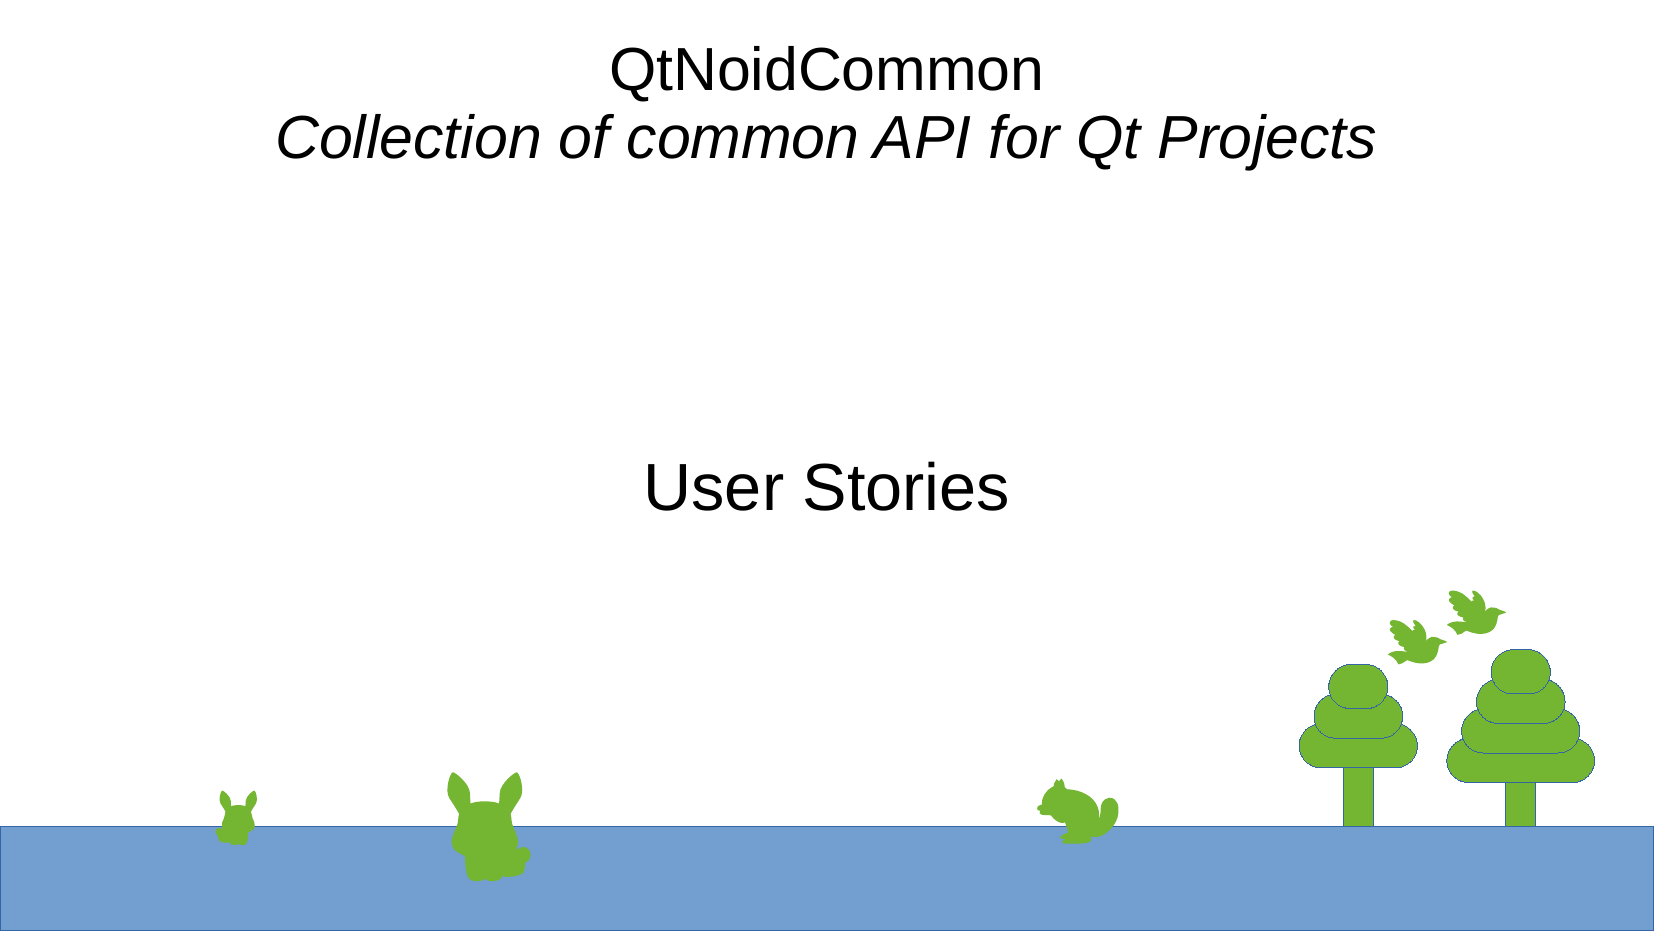

# QtNoidCommon Collection of common API for Qt Projects
User Stories